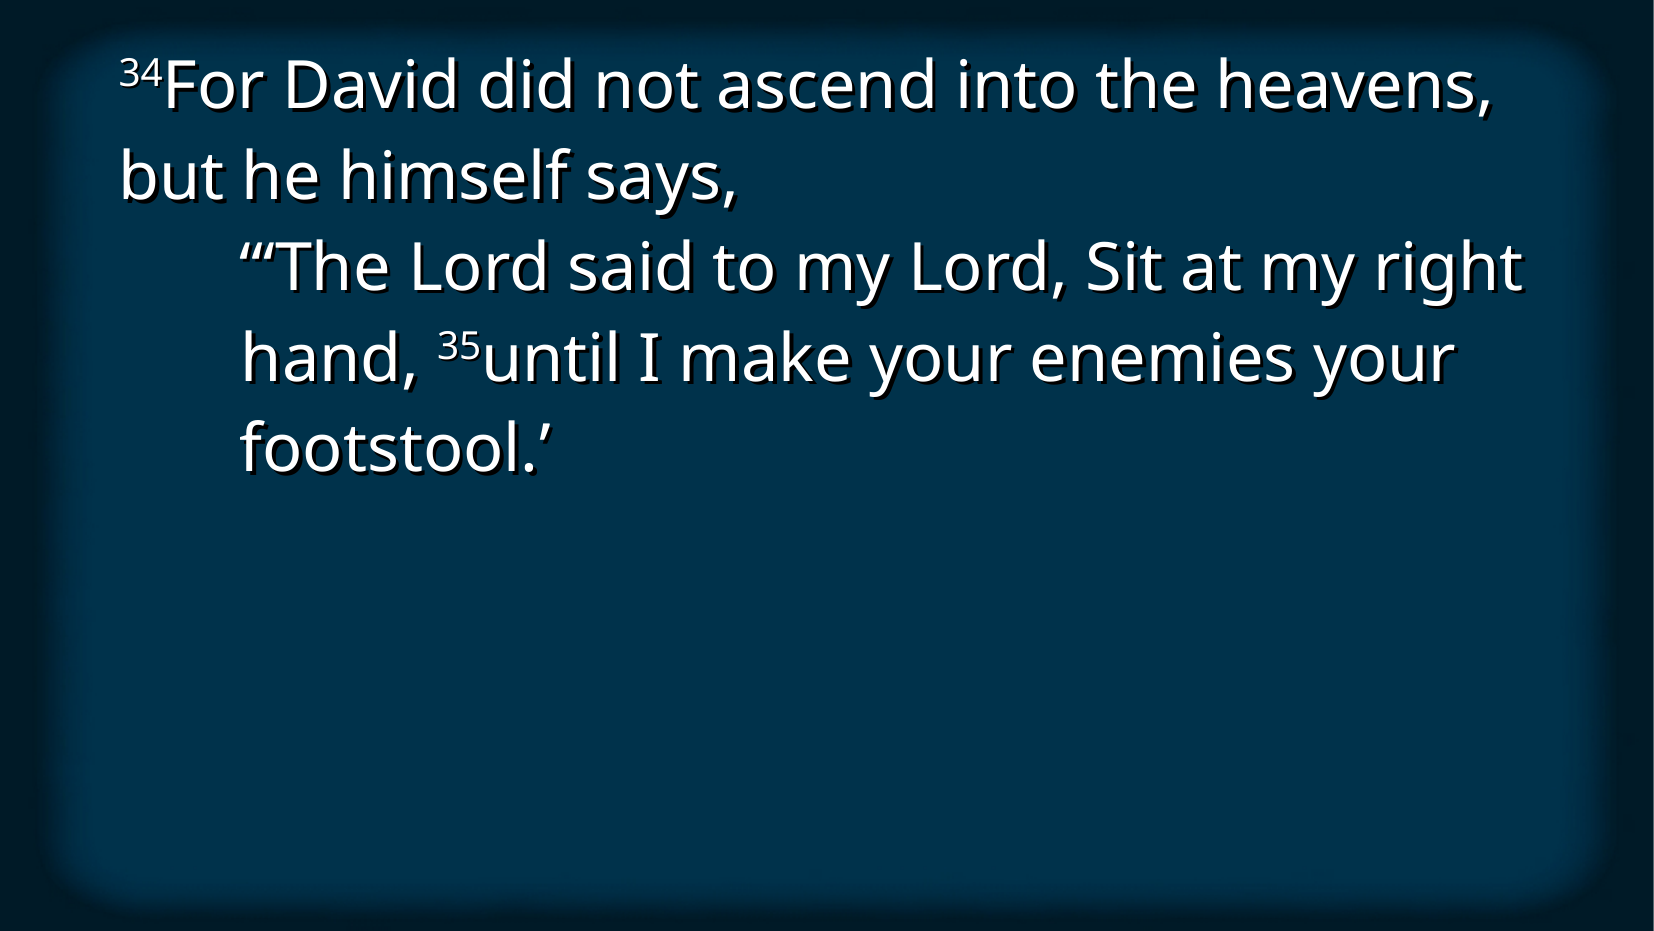

34For David did not ascend into the heavens, but he himself says,
 “‘The Lord said to my Lord, Sit at my right
 hand, 35until I make your enemies your
 footstool.’